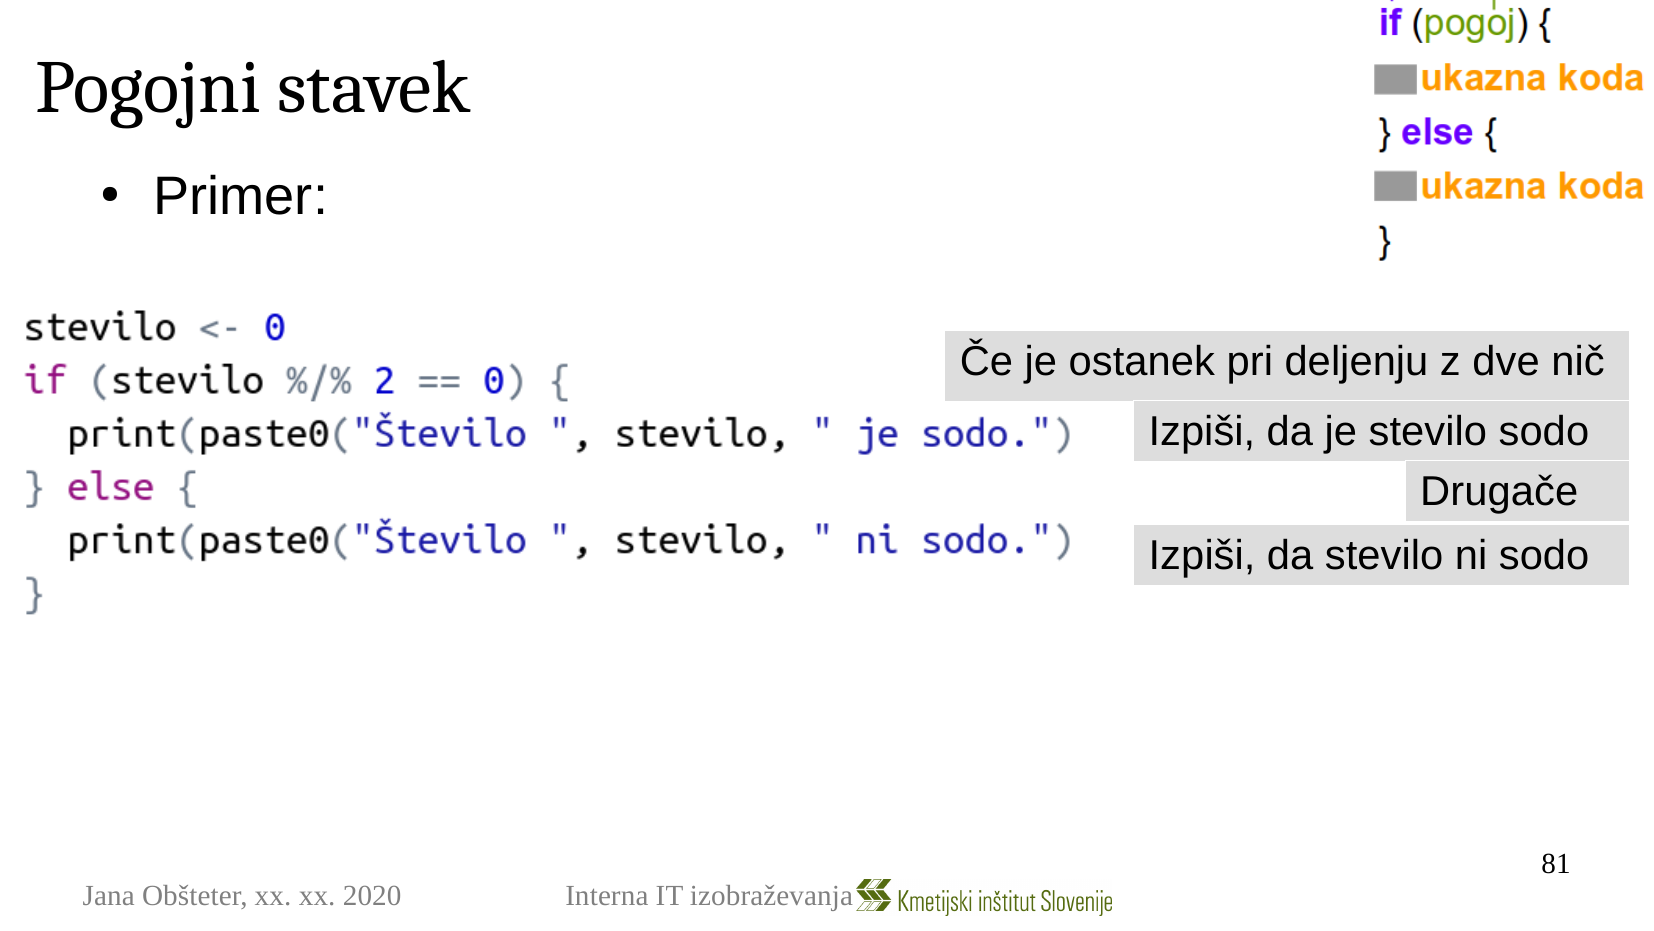

# Pogojni stavek
Primer:
Če je ostanek pri deljenju z dve nič
Izpiši, da je stevilo sodo
Drugače
Izpiši, da stevilo ni sodo
81